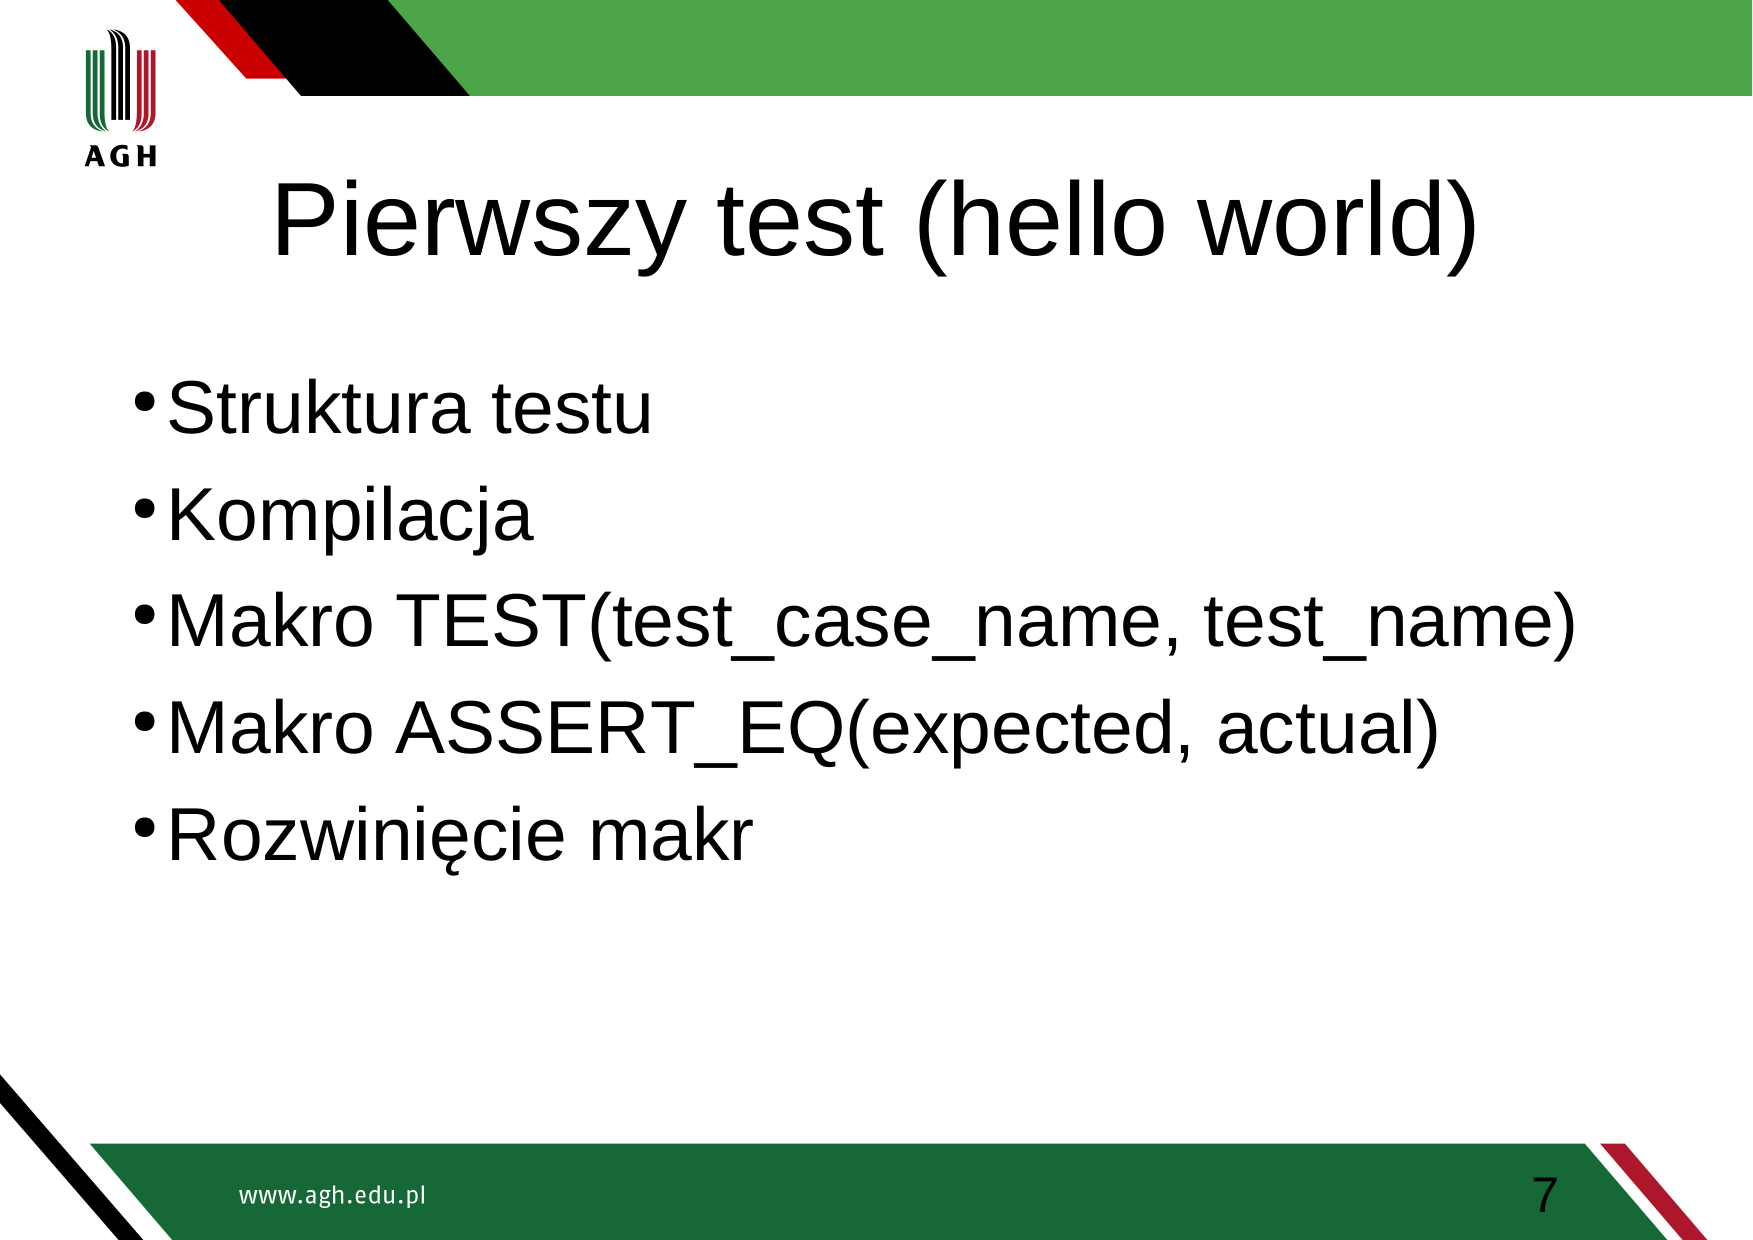

# Pierwszy test (hello world)
Struktura testu
Kompilacja
Makro TEST(test_case_name, test_name)
Makro ASSERT_EQ(expected, actual)
Rozwinięcie makr